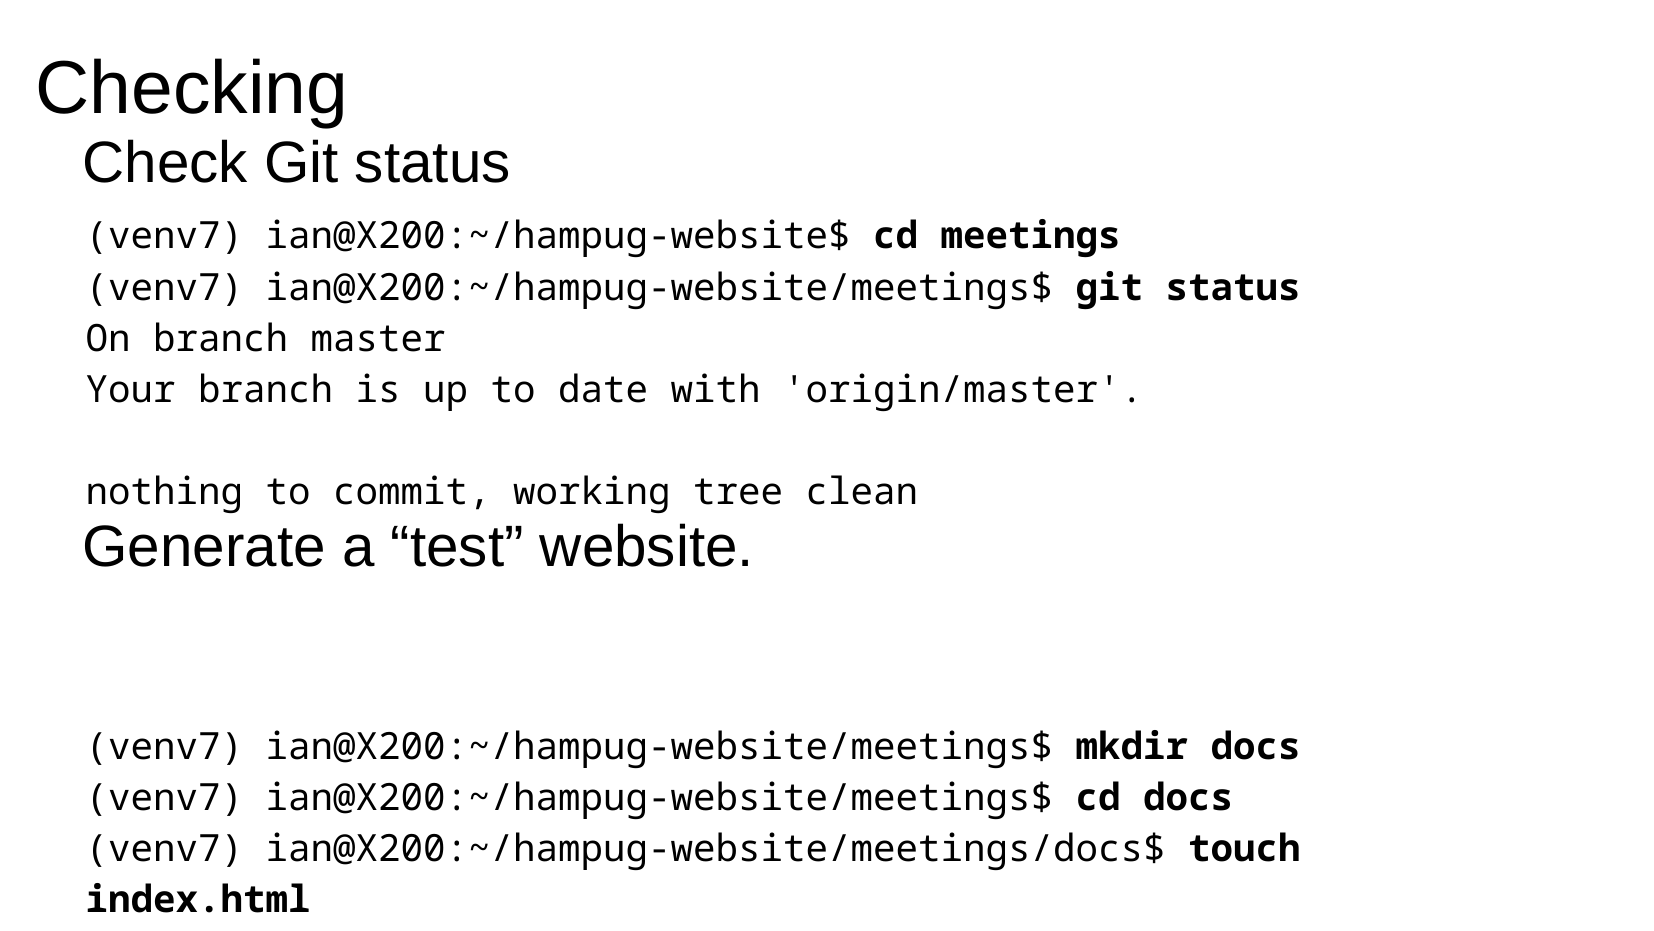

# Checking
Check Git status
(venv7) ian@X200:~/hampug-website$ cd meetings
(venv7) ian@X200:~/hampug-website/meetings$ git status
On branch master
Your branch is up to date with 'origin/master'.
nothing to commit, working tree clean
(venv7) ian@X200:~/hampug-website/meetings$ mkdir docs
(venv7) ian@X200:~/hampug-website/meetings$ cd docs
(venv7) ian@X200:~/hampug-website/meetings/docs$ touch index.html
(venv7) ian@X200:~/hampug-website/meetings/docs$ nano index.html
Generate a “test” website.